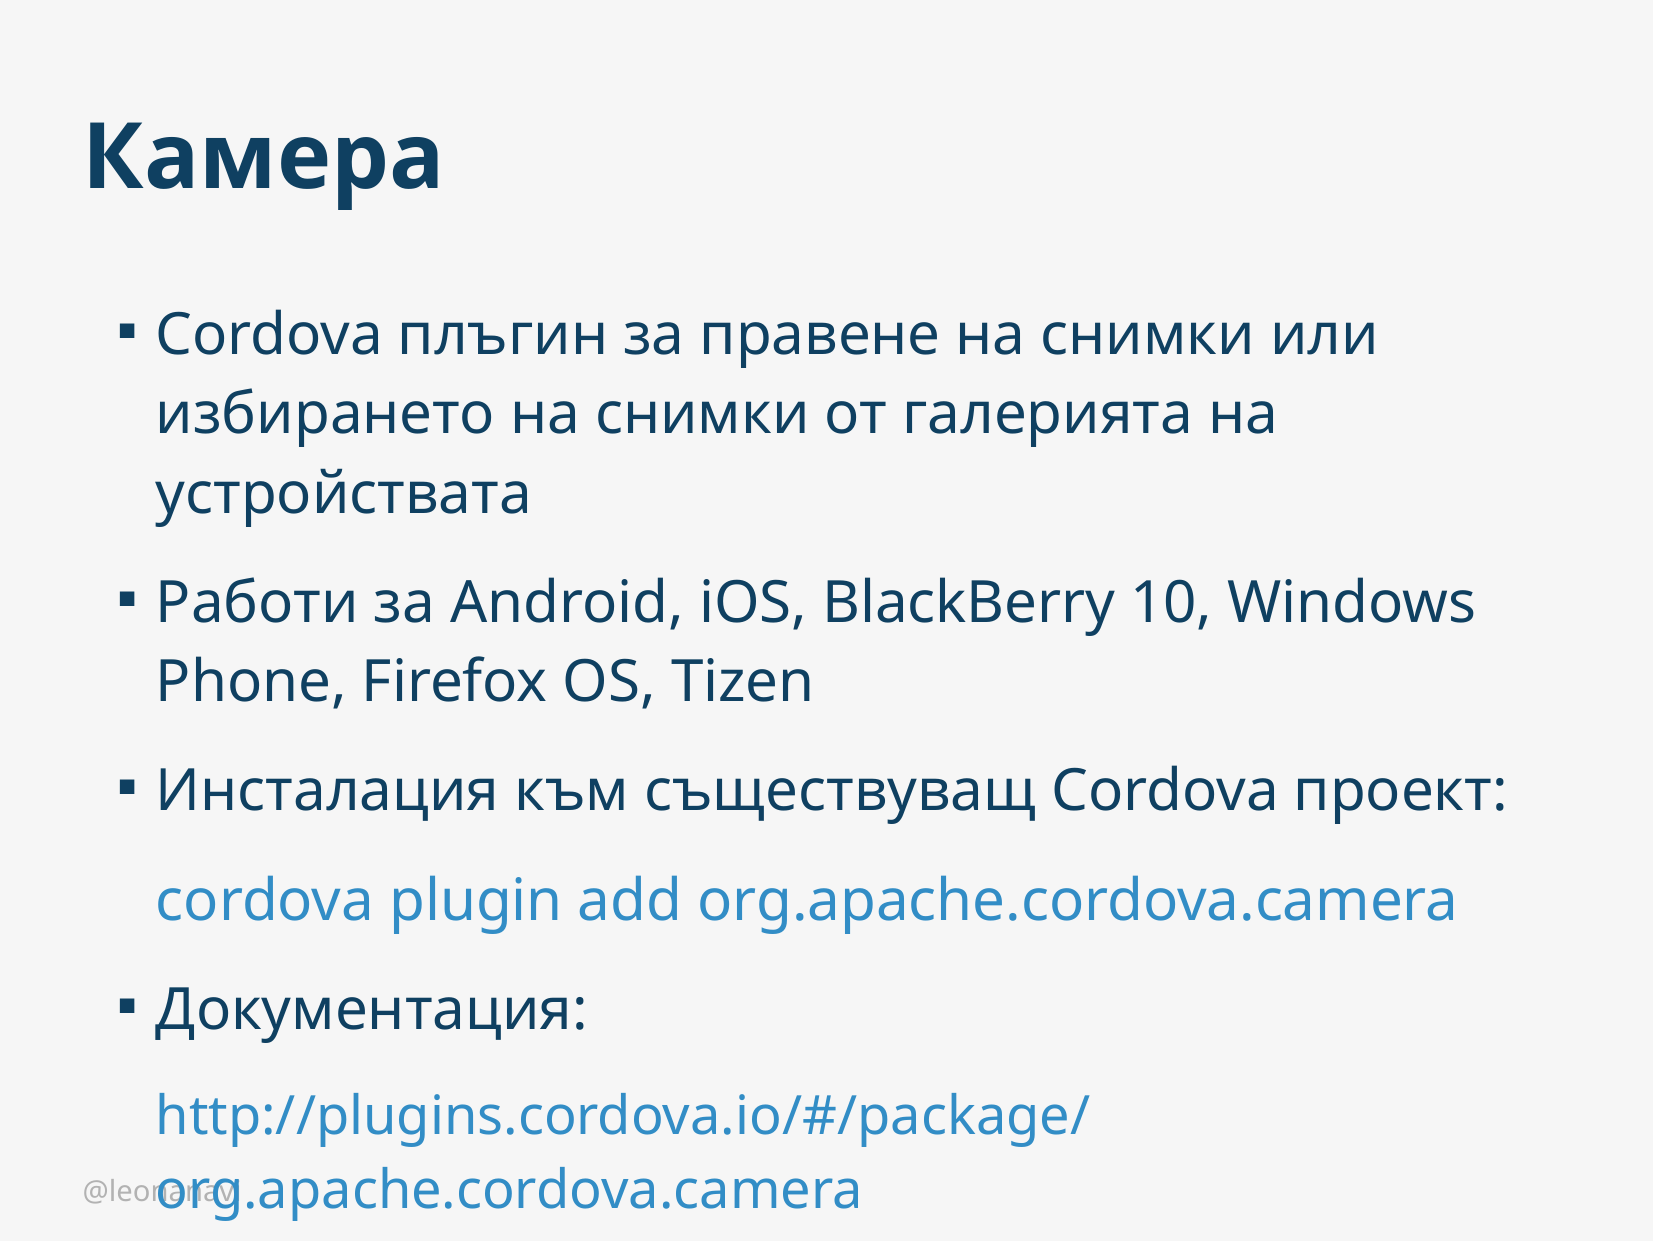

# Камера
Cordova плъгин за правене на снимки или избирането на снимки от галерията на устройствата
Работи за Android, iOS, BlackBerry 10, Windows Phone, Firefox OS, Tizen
Инсталация към съществуващ Cordova проект:
cordova plugin add org.apache.cordova.camera
Документация:
http://plugins.cordova.io/#/package/org.apache.cordova.camera